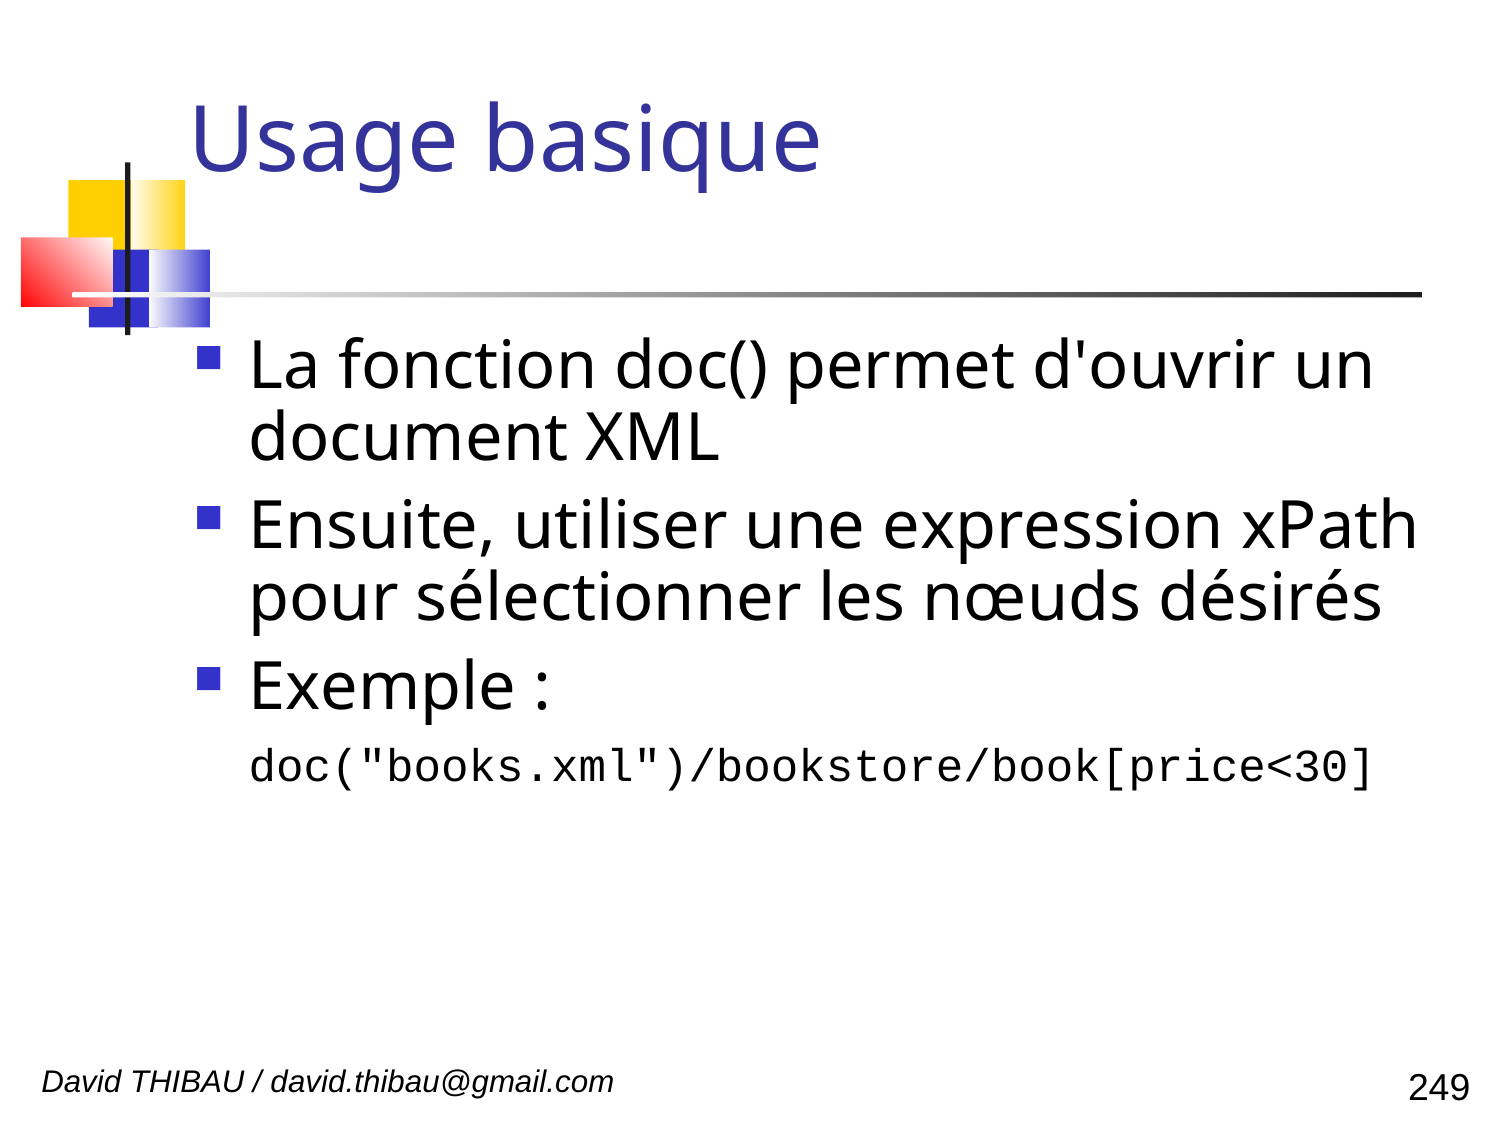

# Usage basique
La fonction doc() permet d'ouvrir un document XML
Ensuite, utiliser une expression xPath pour sélectionner les nœuds désirés
Exemple :
doc("books.xml")/bookstore/book[price<30]